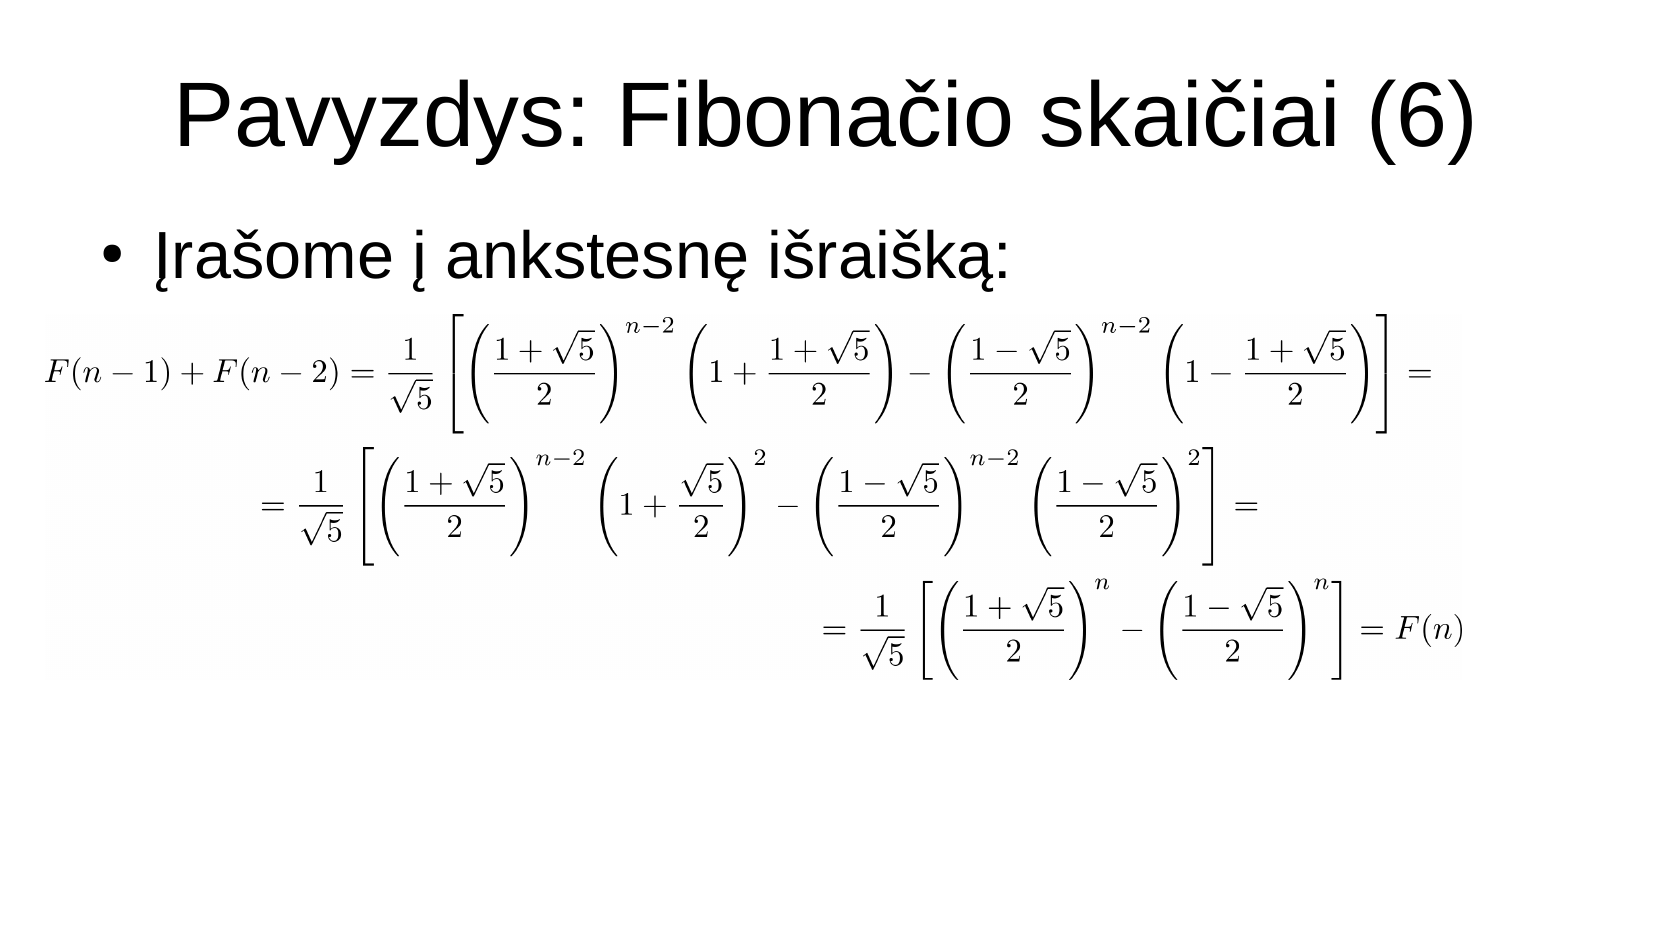

# Pavyzdys: Fibonačio skaičiai (6)
Įrašome į ankstesnę išraišką: